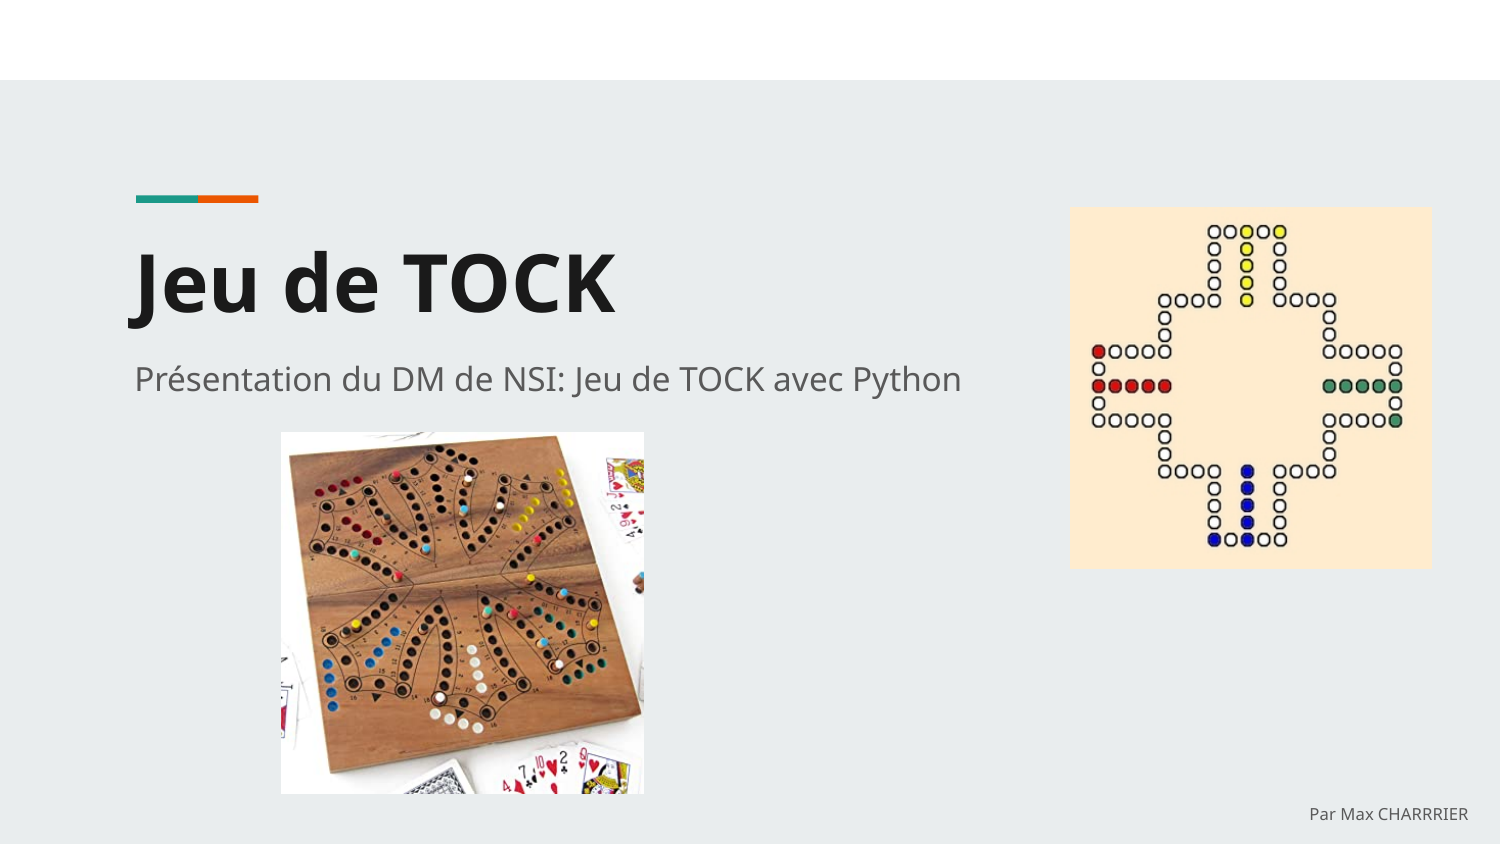

# Jeu de TOCK
Présentation du DM de NSI: Jeu de TOCK avec Python
Par Max CHARRRIER